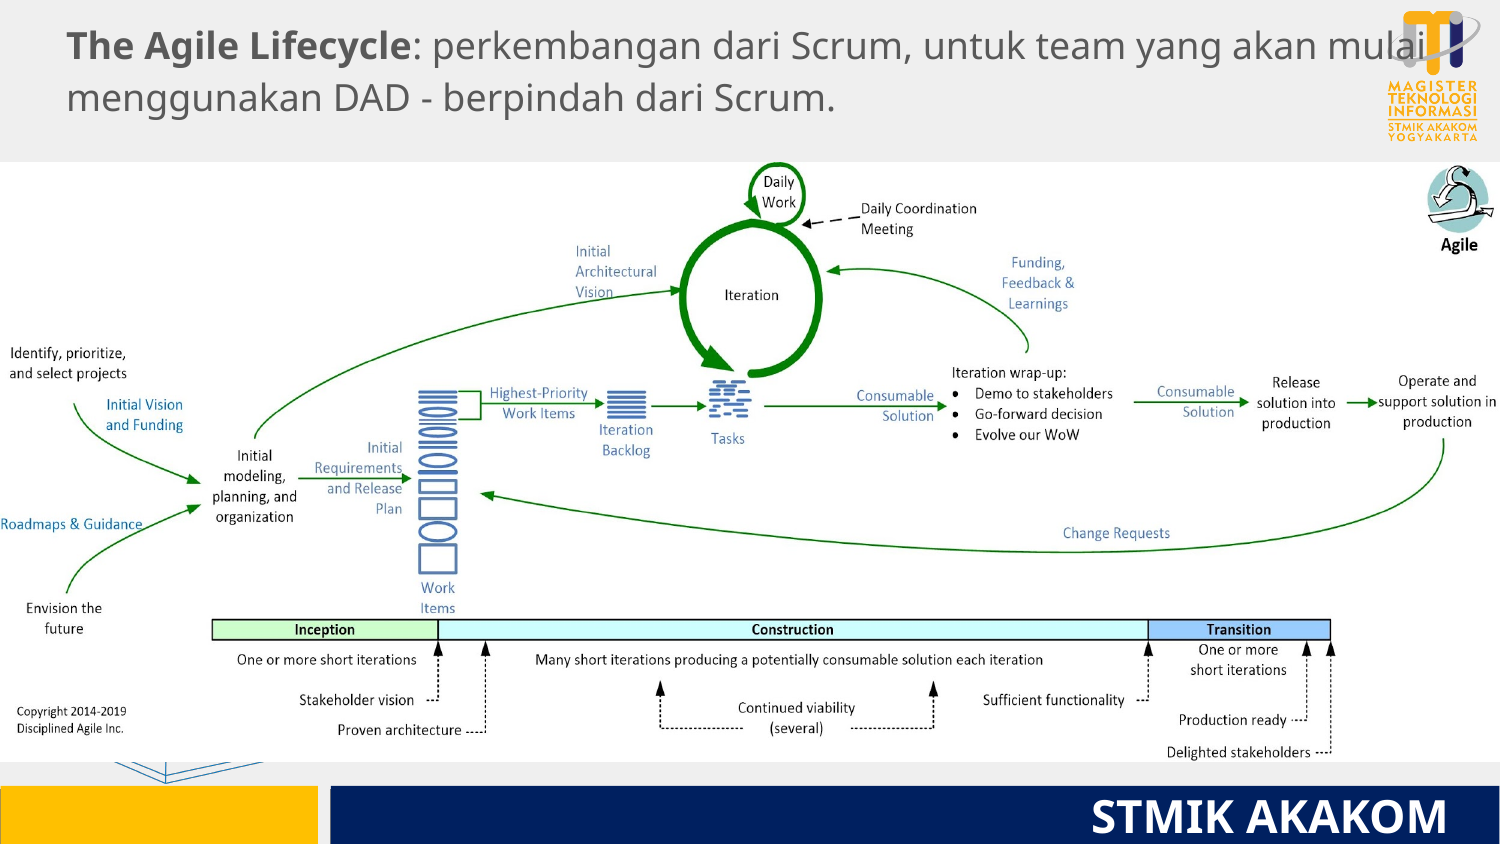

# The Agile Lifecycle: perkembangan dari Scrum, untuk team yang akan mulai menggunakan DAD - berpindah dari Scrum.